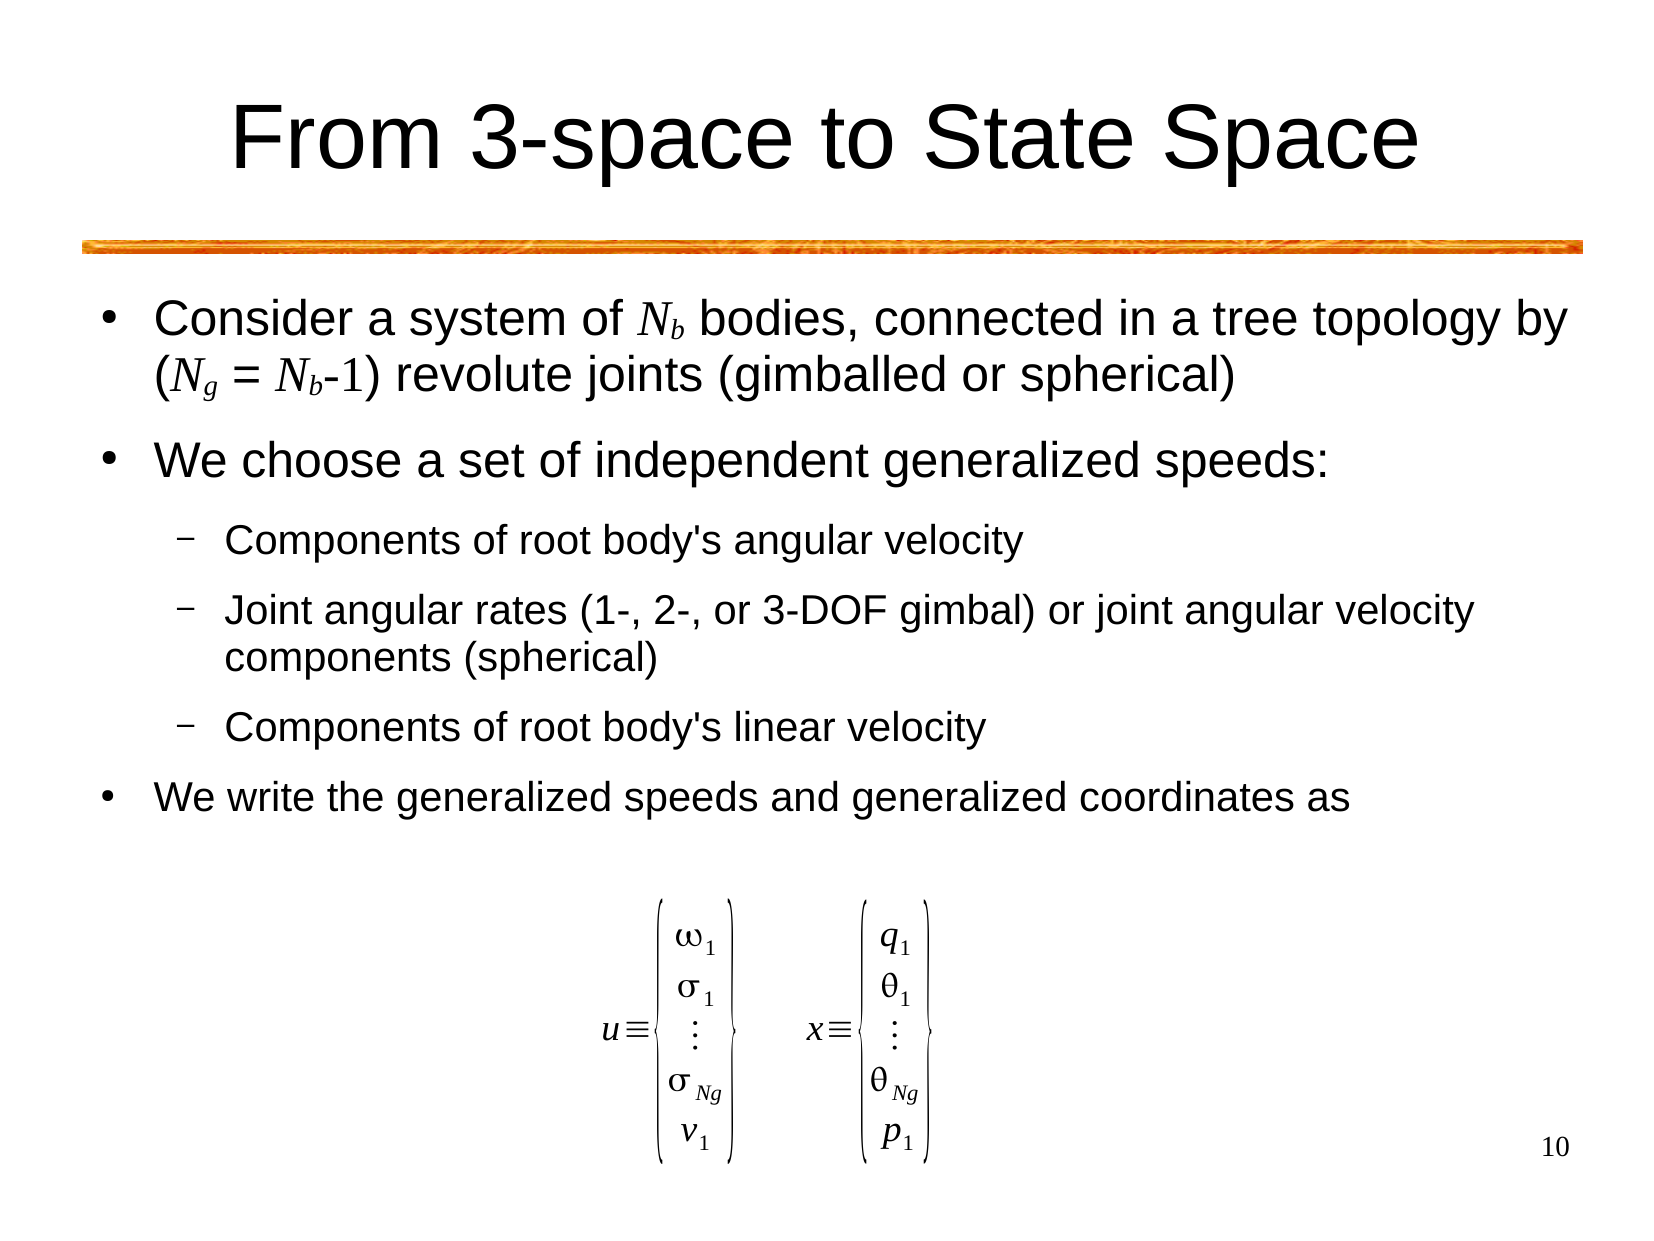

# From 3-space to State Space
Consider a system of Nb bodies, connected in a tree topology by (Ng = Nb-1) revolute joints (gimballed or spherical)
We choose a set of independent generalized speeds:
Components of root body's angular velocity
Joint angular rates (1-, 2-, or 3-DOF gimbal) or joint angular velocity components (spherical)
Components of root body's linear velocity
We write the generalized speeds and generalized coordinates as
10